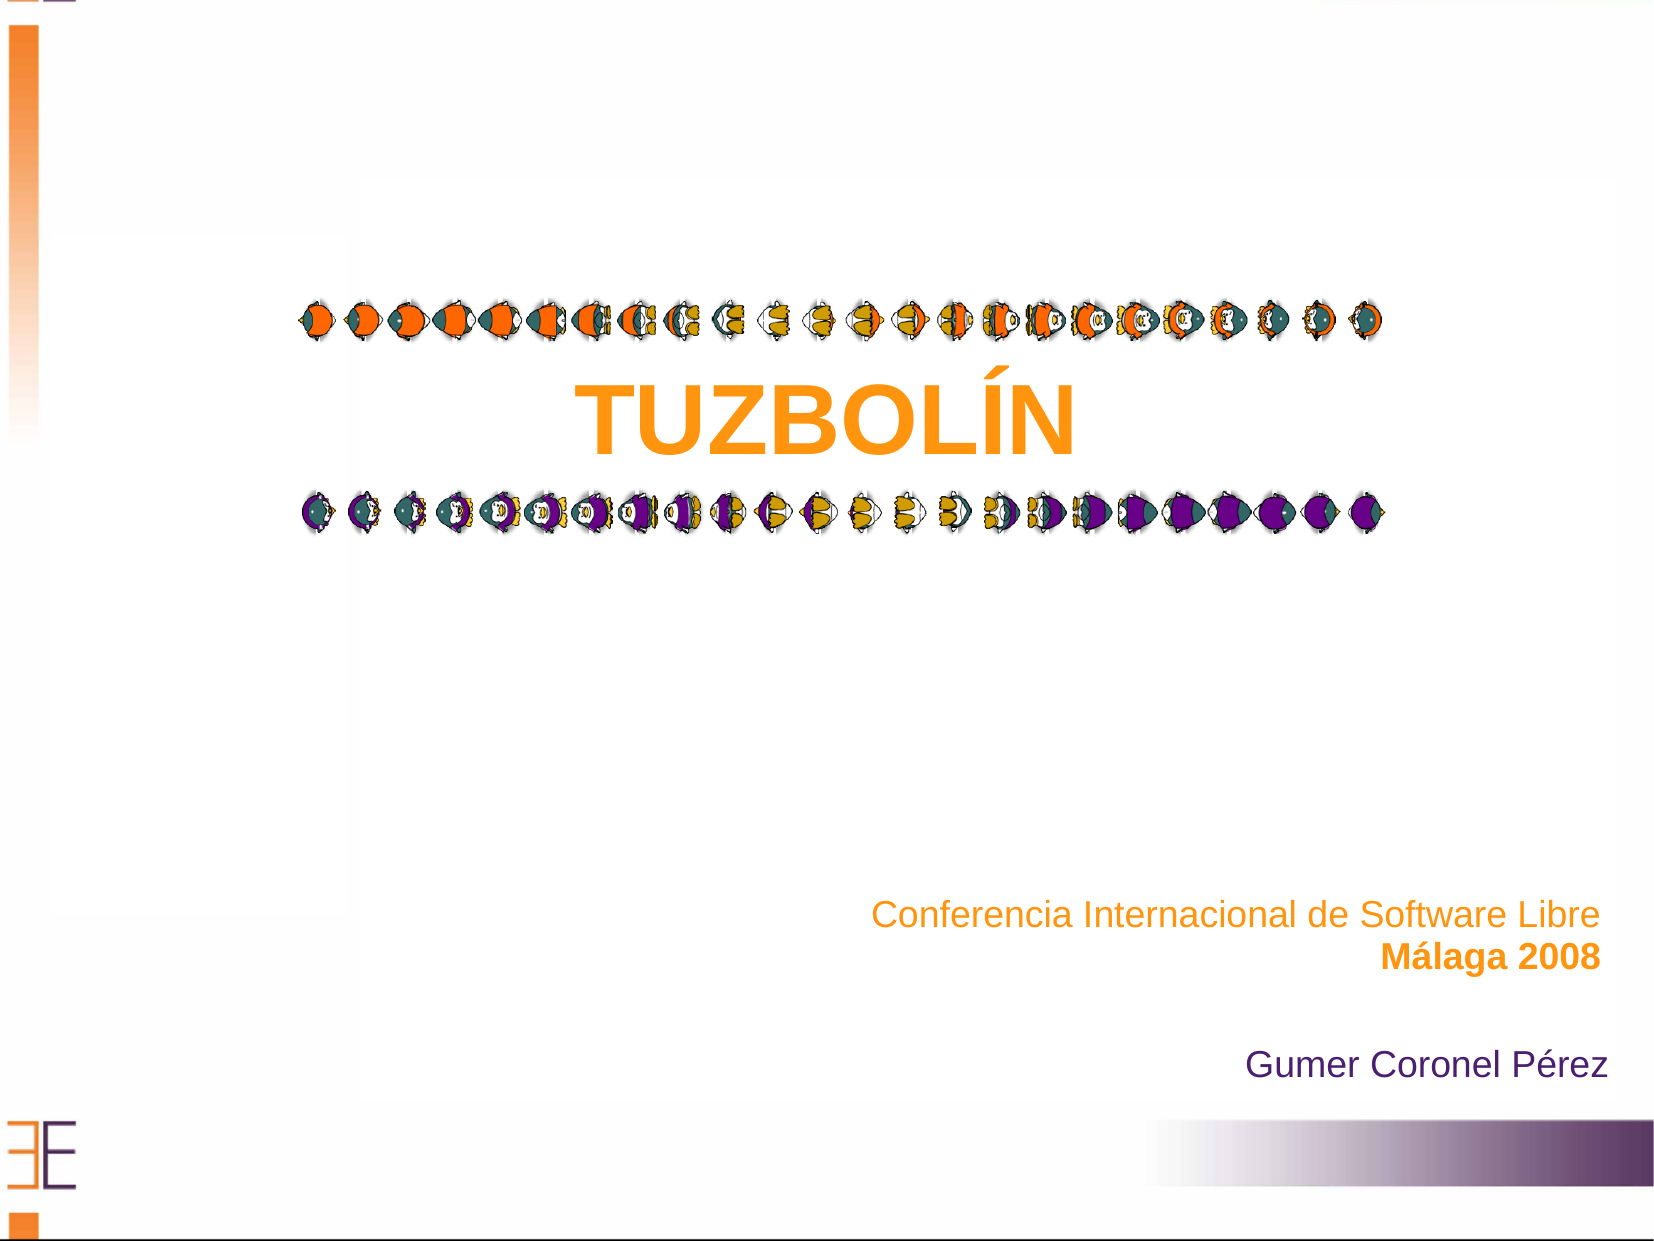

TUZBOLÍN
Conferencia Internacional de Software Libre
Málaga 2008
Gumer Coronel Pérez